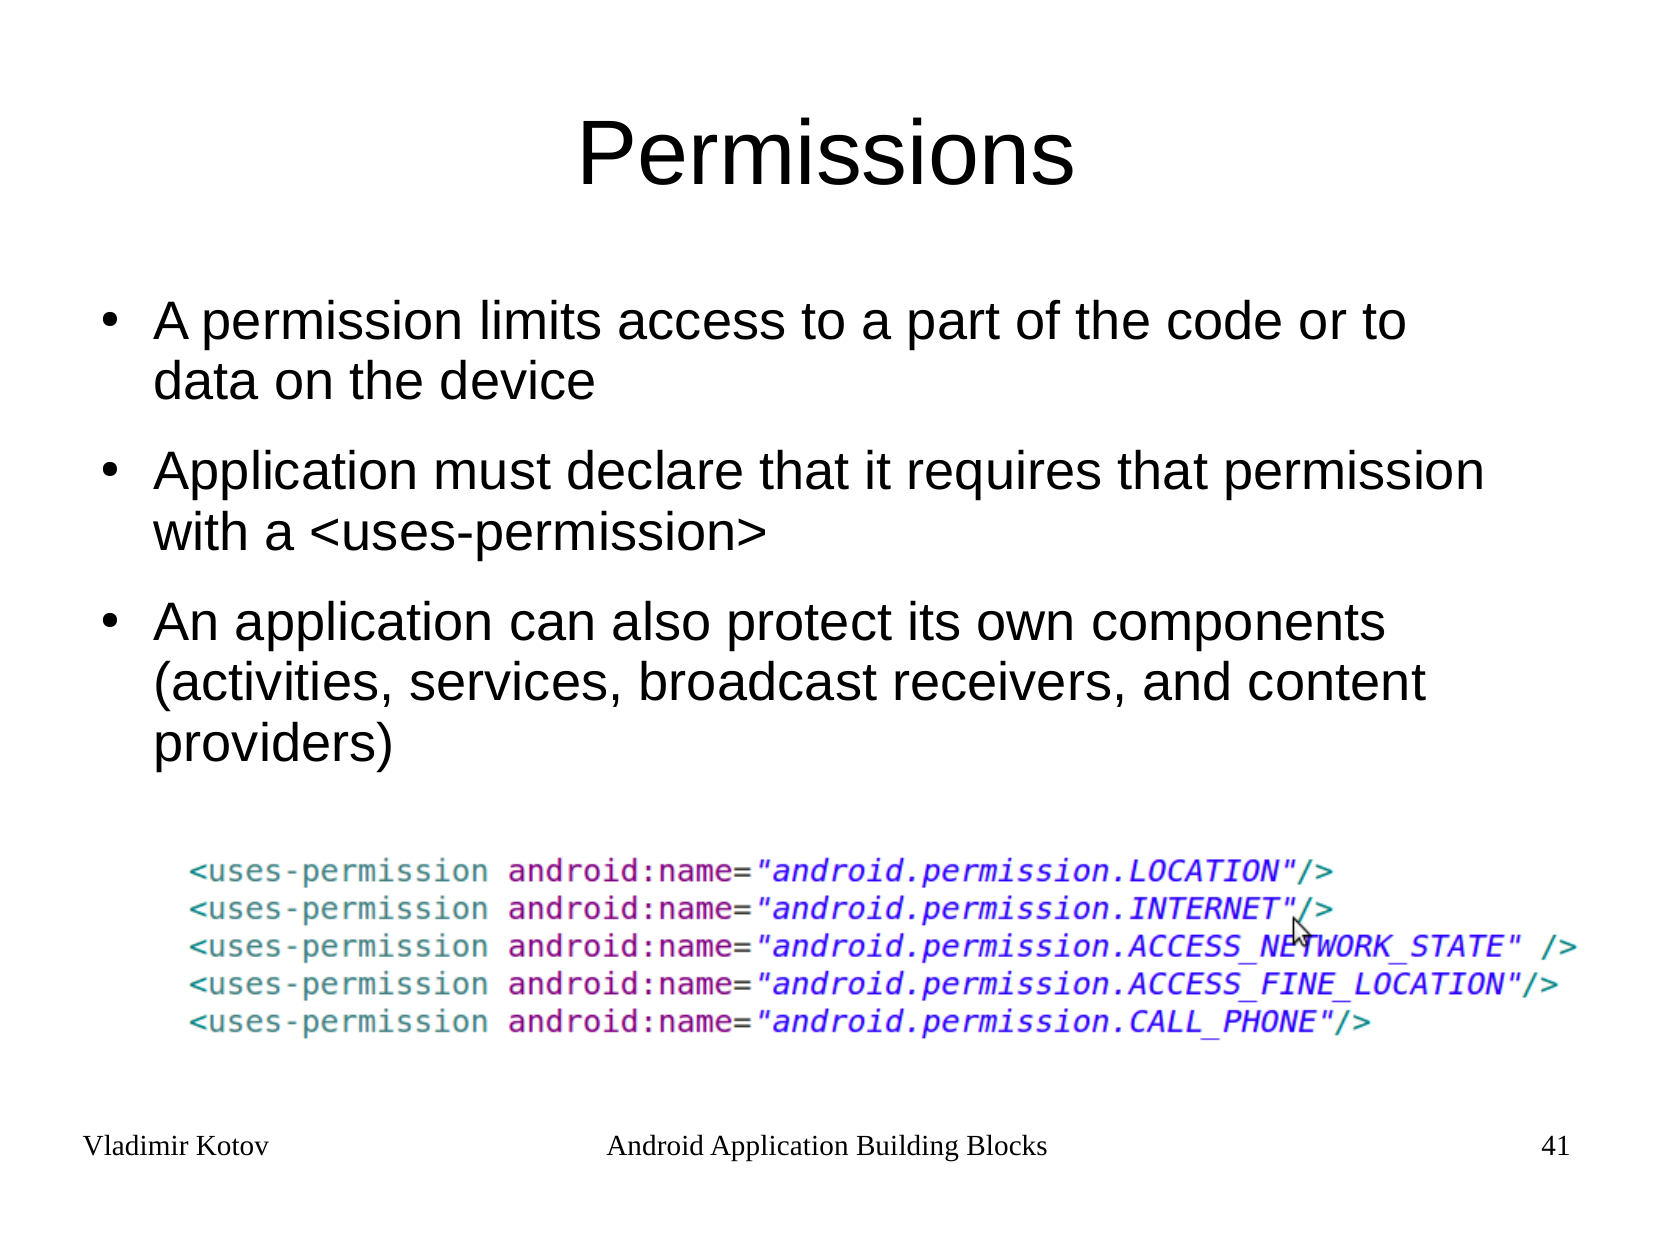

# Permissions
A permission limits access to a part of the code or to data on the device
Application must declare that it requires that permission with a <uses-permission>
An application can also protect its own components (activities, services, broadcast receivers, and content providers)
Vladimir Kotov
Android Application Building Blocks
41